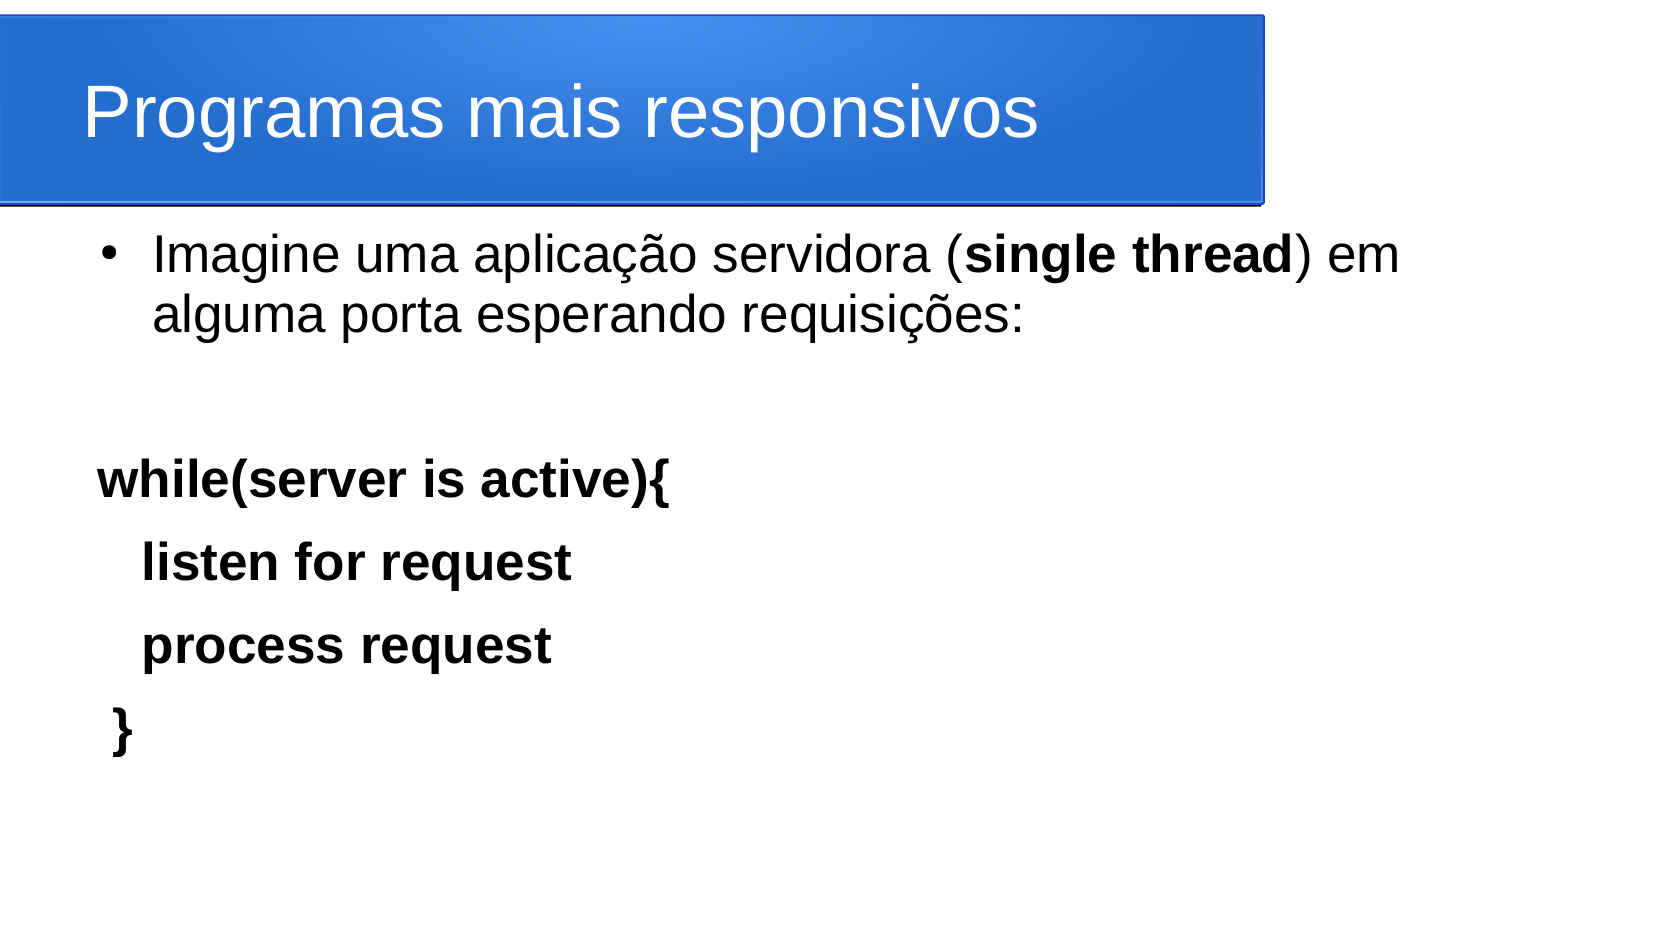

# Programas mais responsivos
Imagine uma aplicação servidora (single thread) em alguma porta esperando requisições:
 while(server is active){
 listen for request
 process request
 }